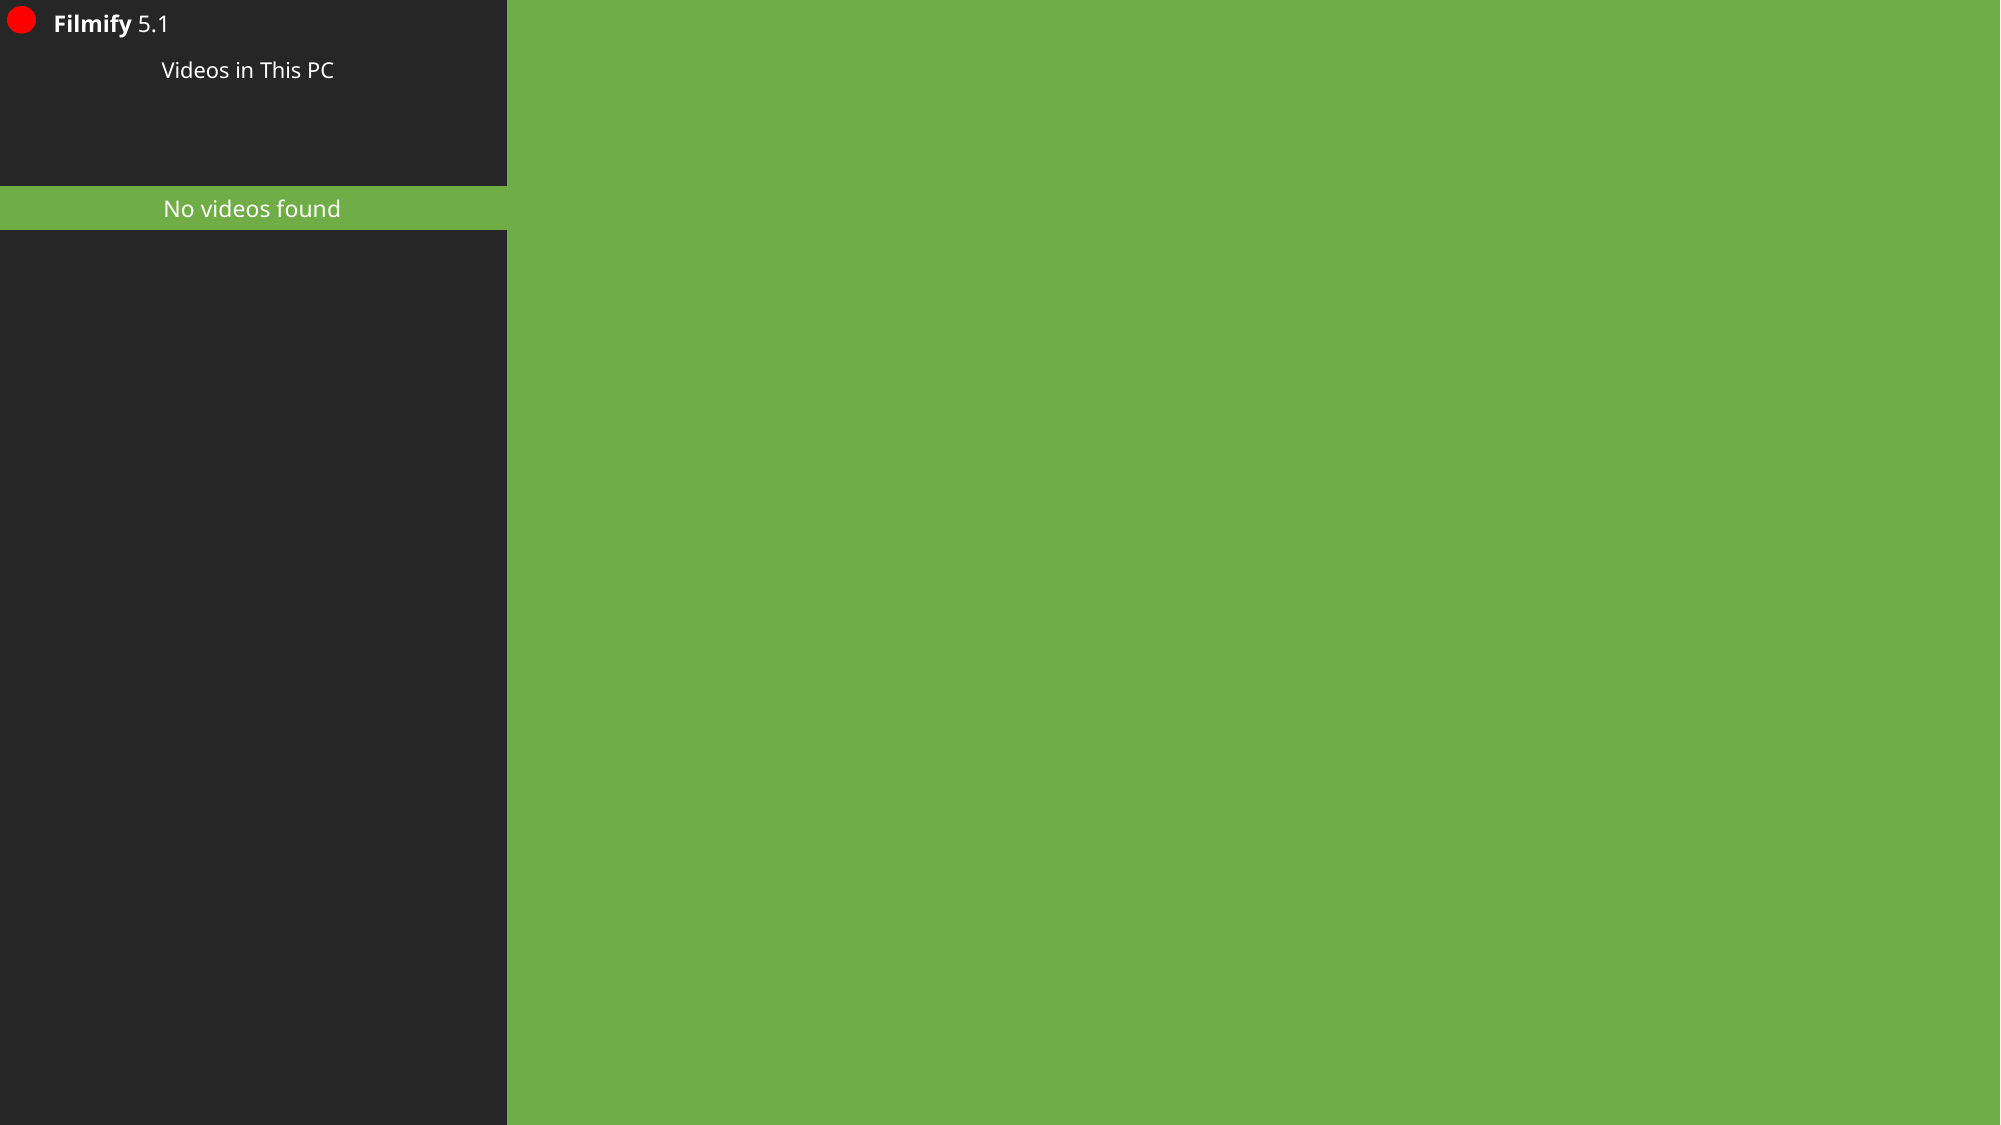

# Filmify 5.1
Videos in This PC
No videos found